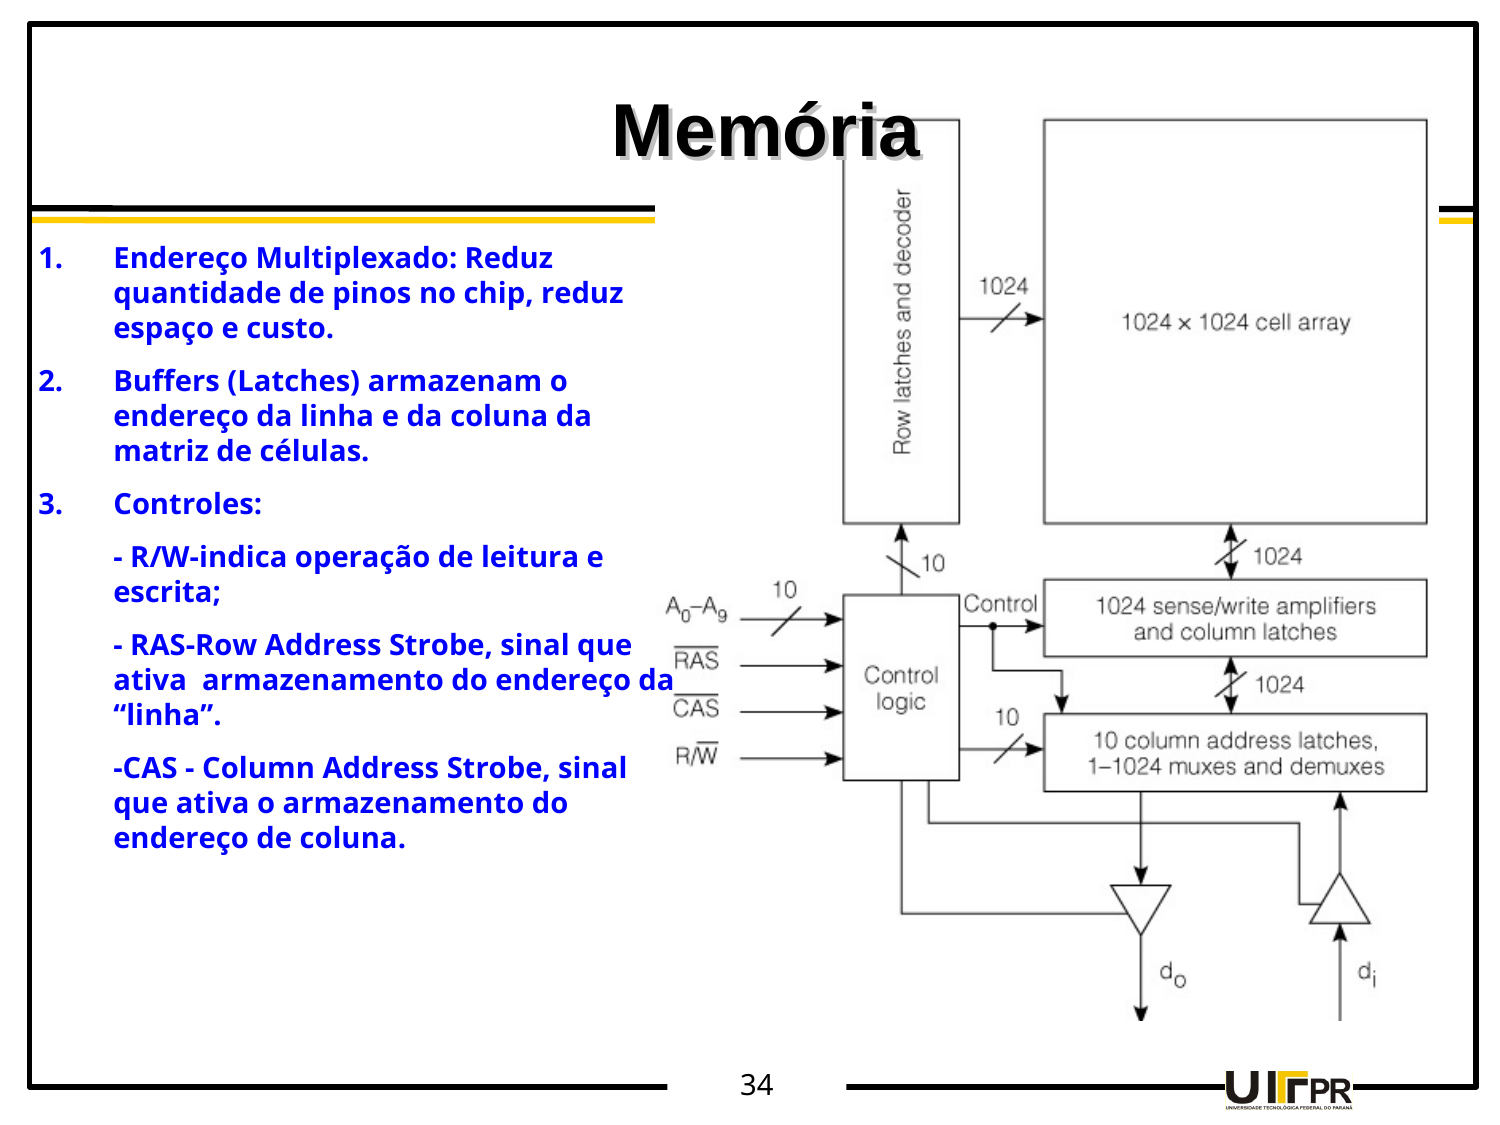

Memória
Endereço Multiplexado: Reduz quantidade de pinos no chip, reduz espaço e custo.
Buffers (Latches) armazenam o endereço da linha e da coluna da matriz de células.
Controles:
	- R/W-indica operação de leitura e escrita;
	- RAS-Row Address Strobe, sinal que ativa armazenamento do endereço da “linha”.
	-CAS - Column Address Strobe, sinal que ativa o armazenamento do endereço de coluna.